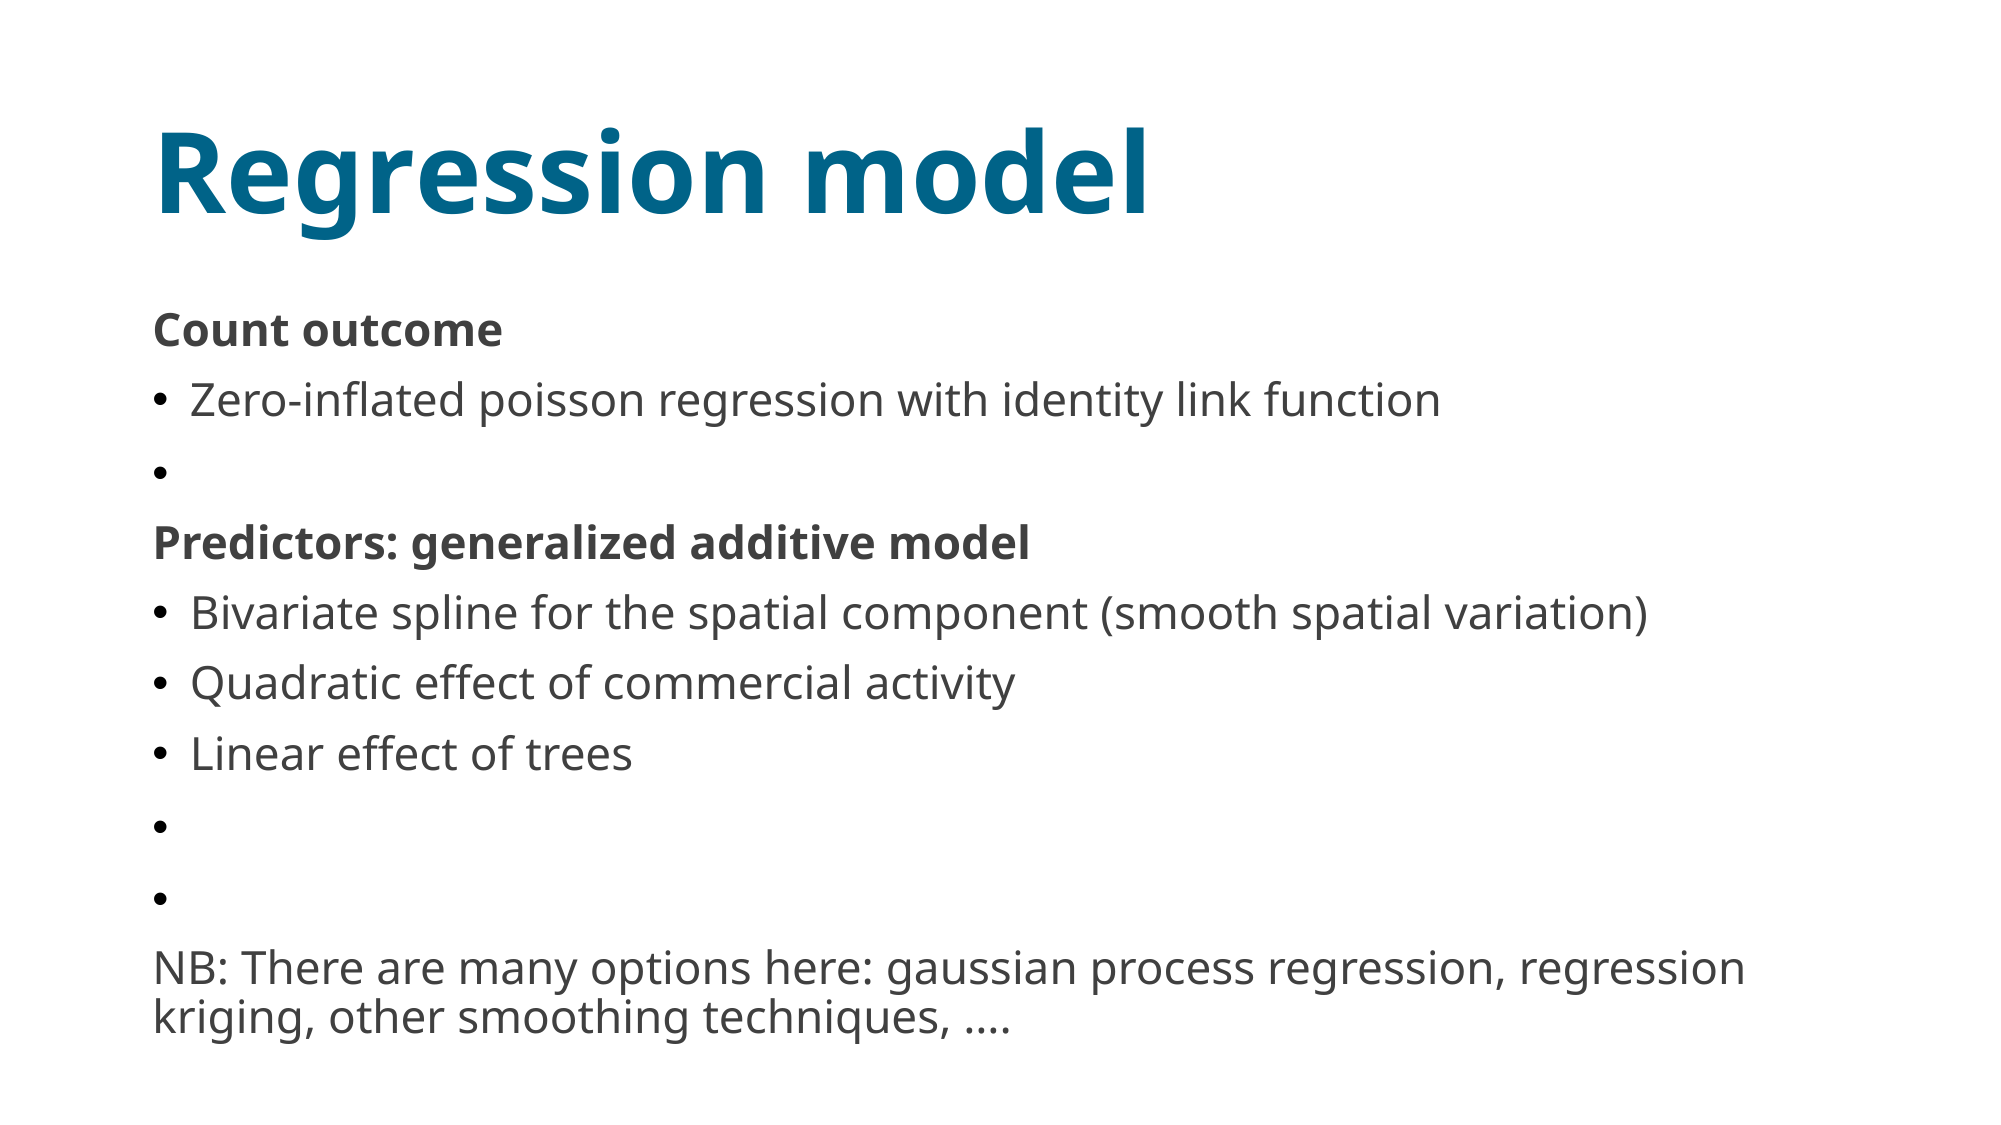

# Regression model
Count outcome
Zero-inflated poisson regression with identity link function
Predictors: generalized additive model
Bivariate spline for the spatial component (smooth spatial variation)
Quadratic effect of commercial activity
Linear effect of trees
NB: There are many options here: gaussian process regression, regression kriging, other smoothing techniques, ….